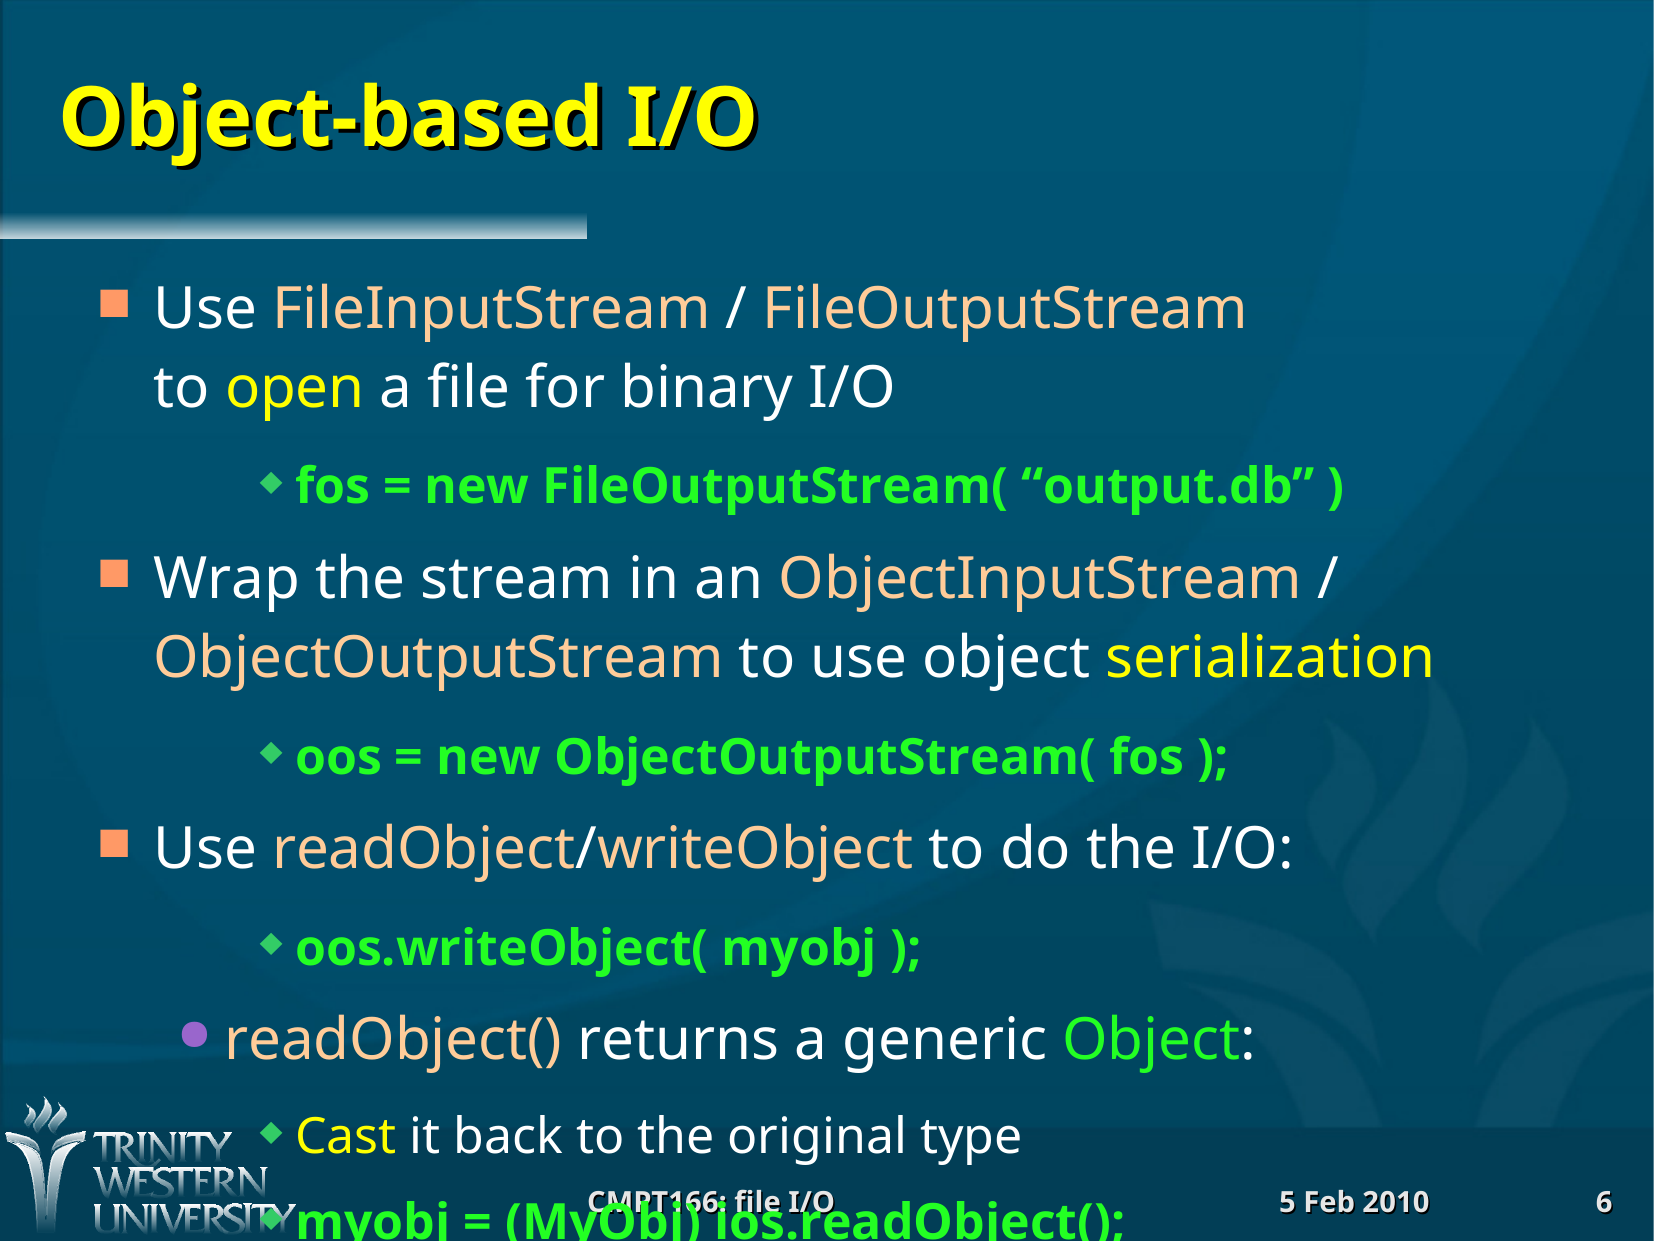

# Object-based I/O
Use FileInputStream / FileOutputStream
to open a file for binary I/O
fos = new FileOutputStream( “output.db” )
Wrap the stream in an ObjectInputStream / ObjectOutputStream to use object serialization
oos = new ObjectOutputStream( fos );
Use readObject/writeObject to do the I/O:
oos.writeObject( myobj );
readObject() returns a generic Object:
Cast it back to the original type
myobj = (MyObj) ios.readObject();
CMPT166: file I/O
5 Feb 2010
6